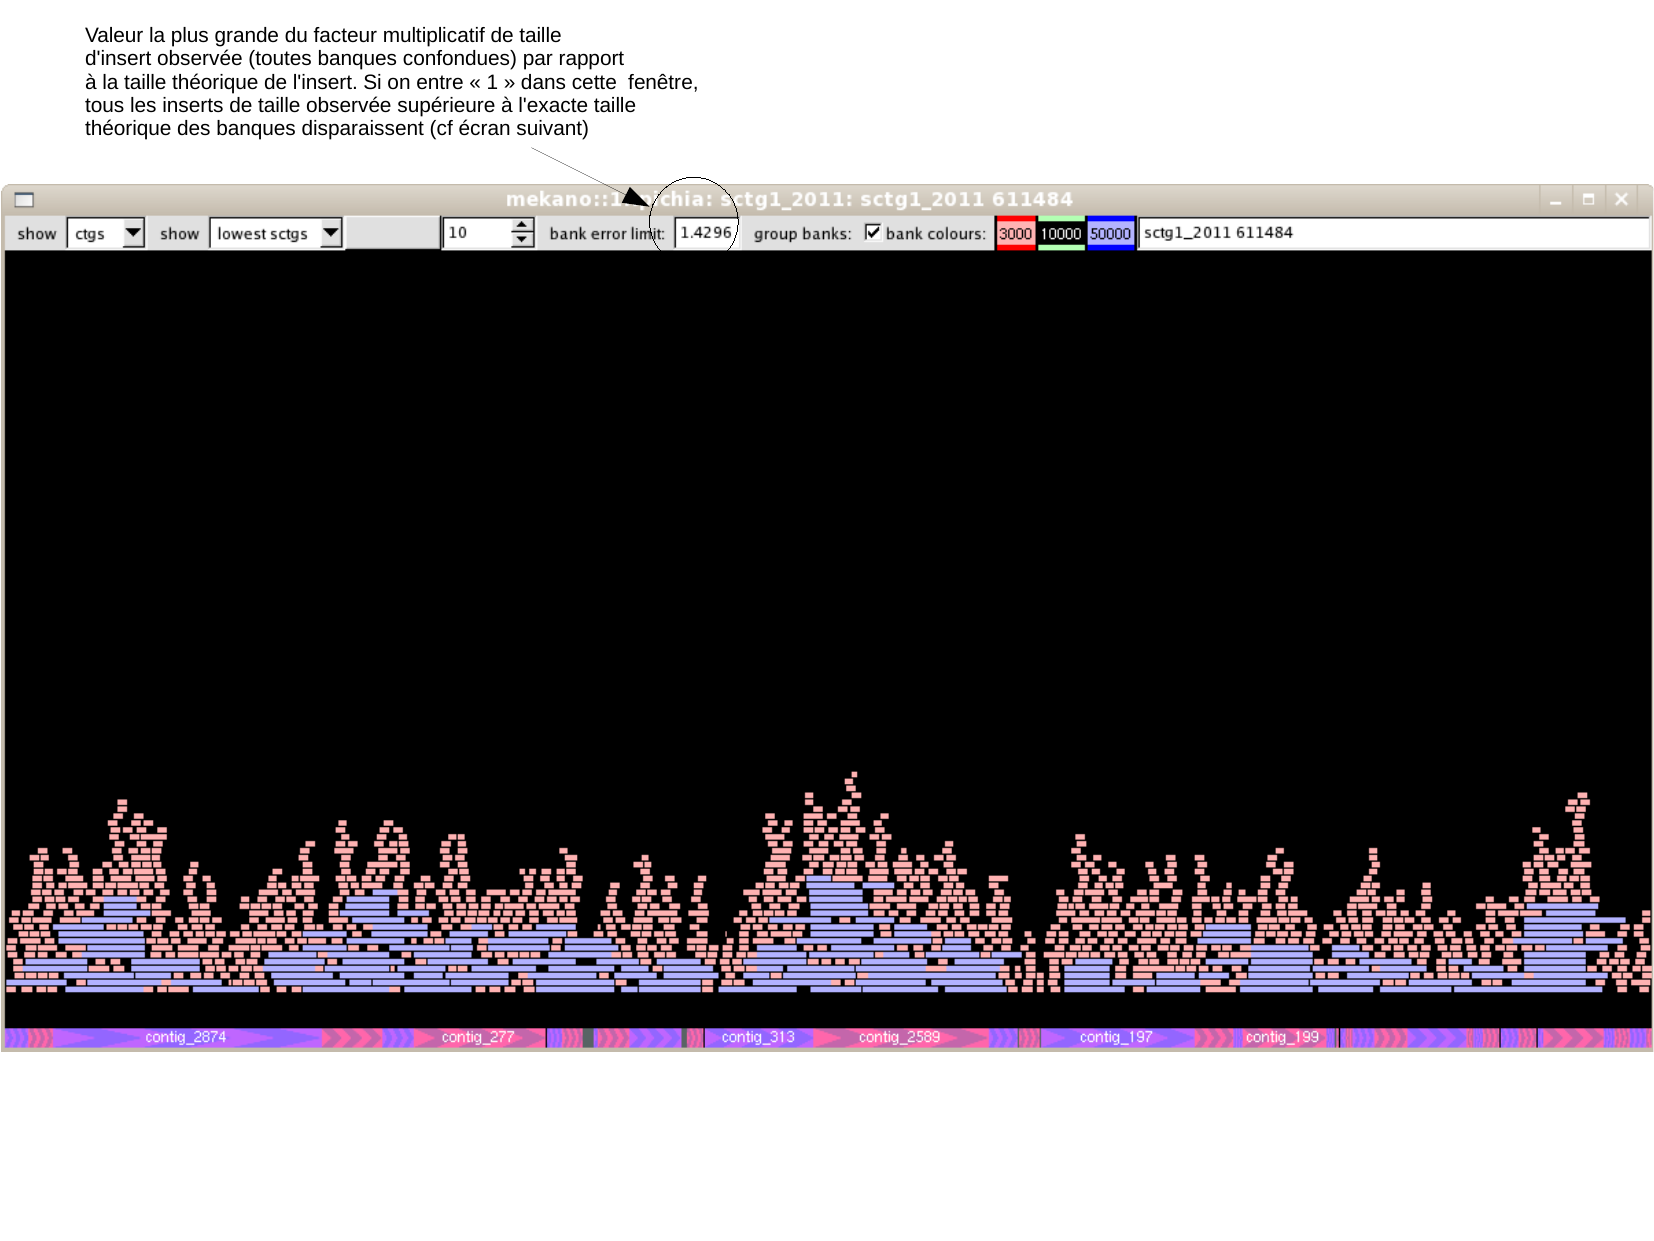

Valeur la plus grande du facteur multiplicatif de taille
d'insert observée (toutes banques confondues) par rapport
à la taille théorique de l'insert. Si on entre « 1 » dans cette  fenêtre,
tous les inserts de taille observée supérieure à l'exacte taille
théorique des banques disparaissent (cf écran suivant)